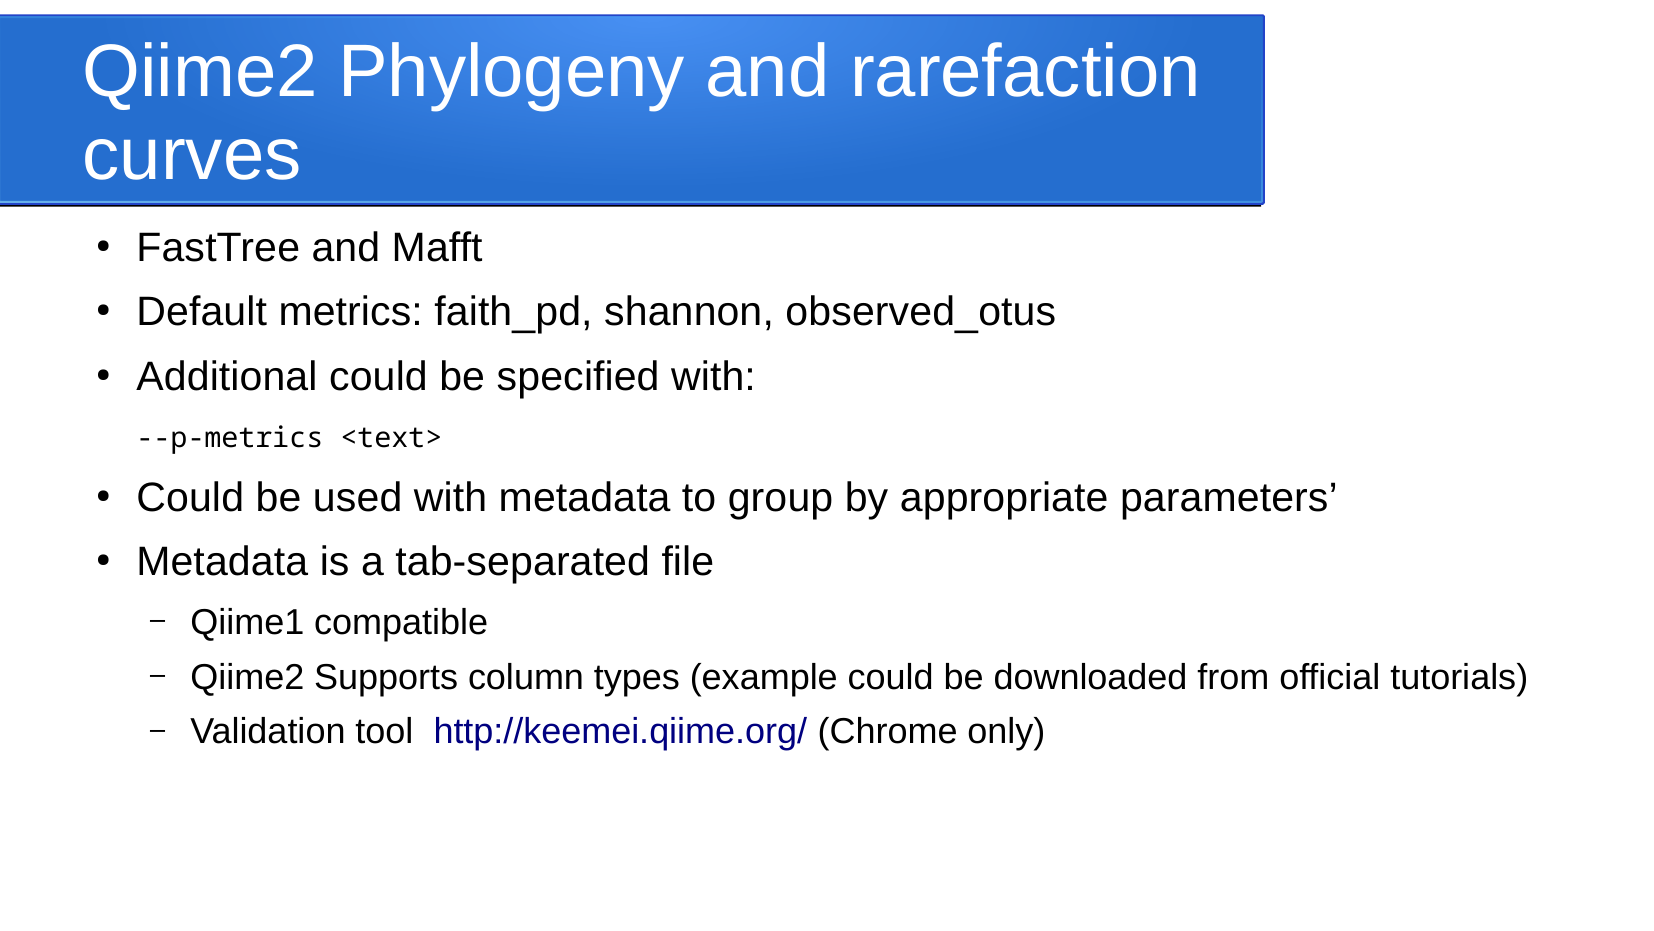

# Qiime2 Phylogeny and rarefaction curves
FastTree and Mafft
Default metrics: faith_pd, shannon, observed_otus
Additional could be specified with:
--p-metrics <text>
Could be used with metadata to group by appropriate parameters’
Metadata is a tab-separated file
Qiime1 compatible
Qiime2 Supports column types (example could be downloaded from official tutorials)
Validation tool http://keemei.qiime.org/ (Chrome only)